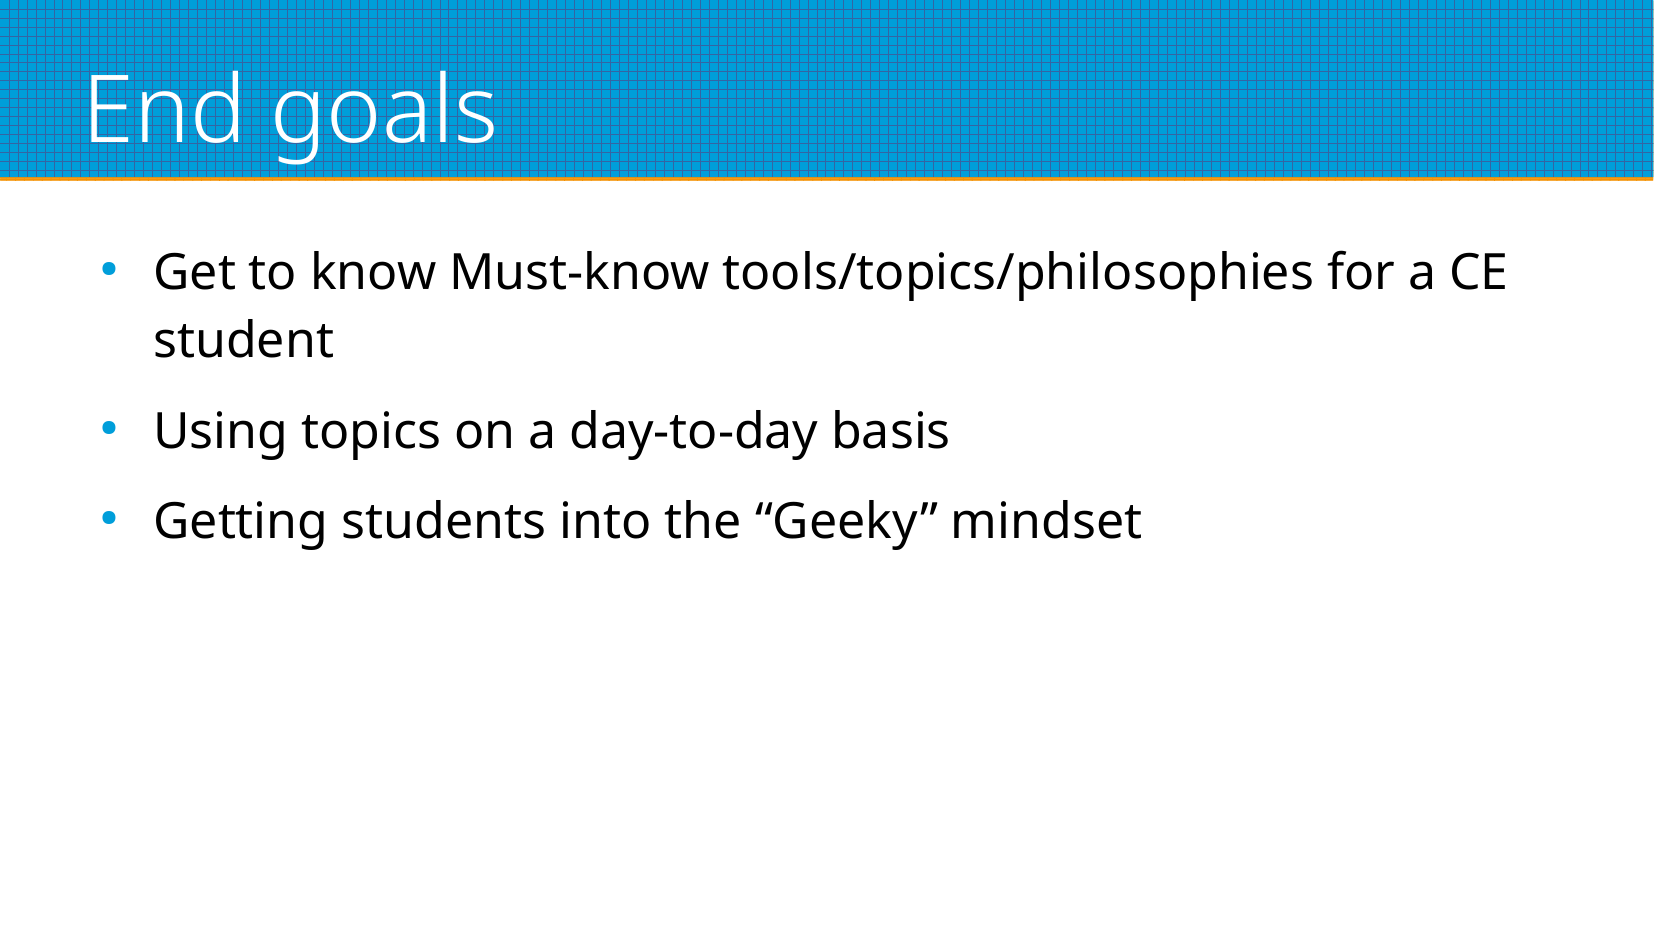

# End goals
Get to know Must-know tools/topics/philosophies for a CE student
Using topics on a day-to-day basis
Getting students into the “Geeky” mindset